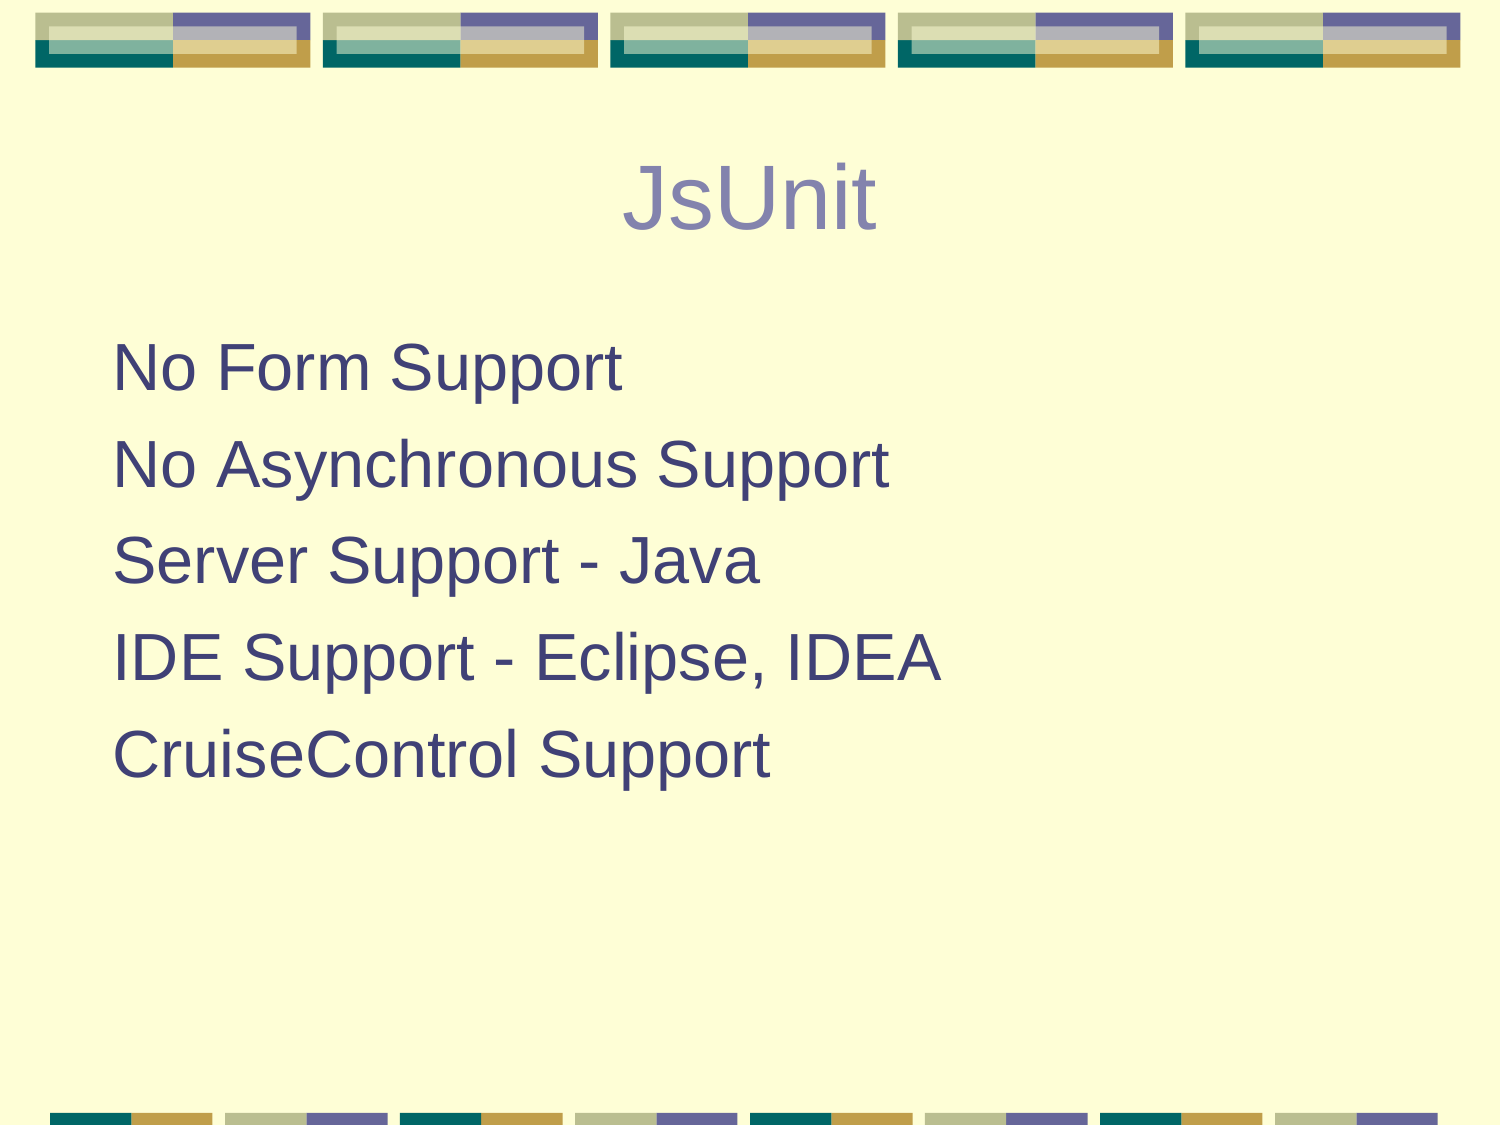

# JsUnit
No Form Support
No Asynchronous Support
Server Support - Java
IDE Support - Eclipse, IDEA
CruiseControl Support